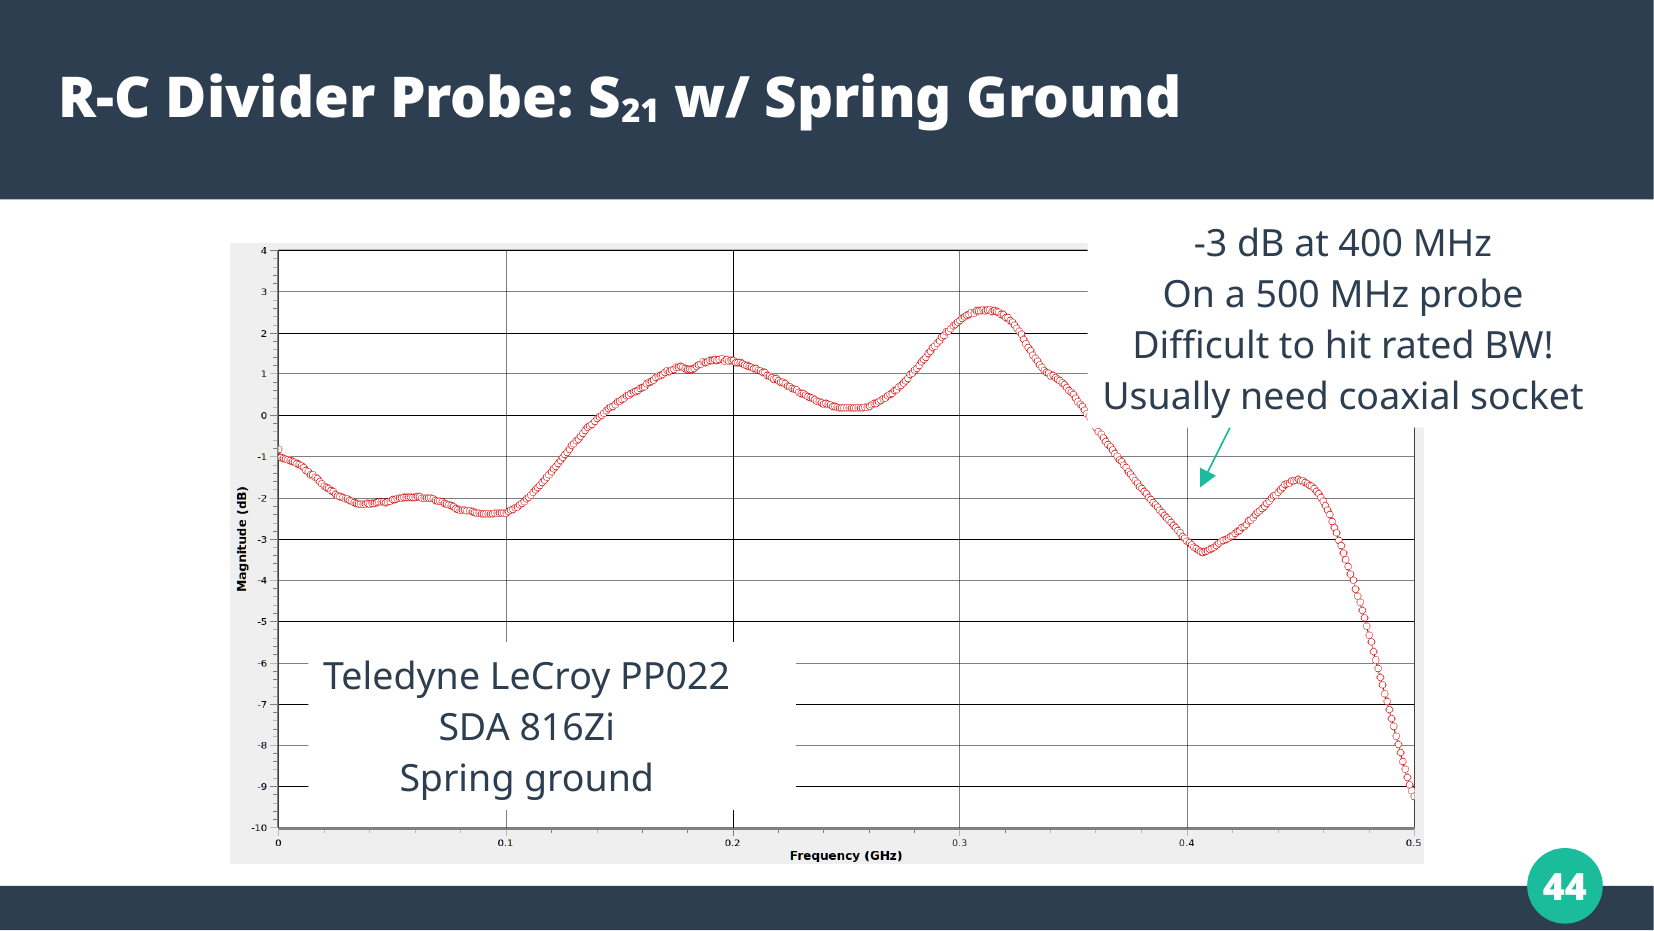

# R-C Divider Probe: S21 w/ Spring Ground
-3 dB at 400 MHz
On a 500 MHz probe
Difficult to hit rated BW!
Usually need coaxial socket
Teledyne LeCroy PP022
SDA 816Zi
Spring ground